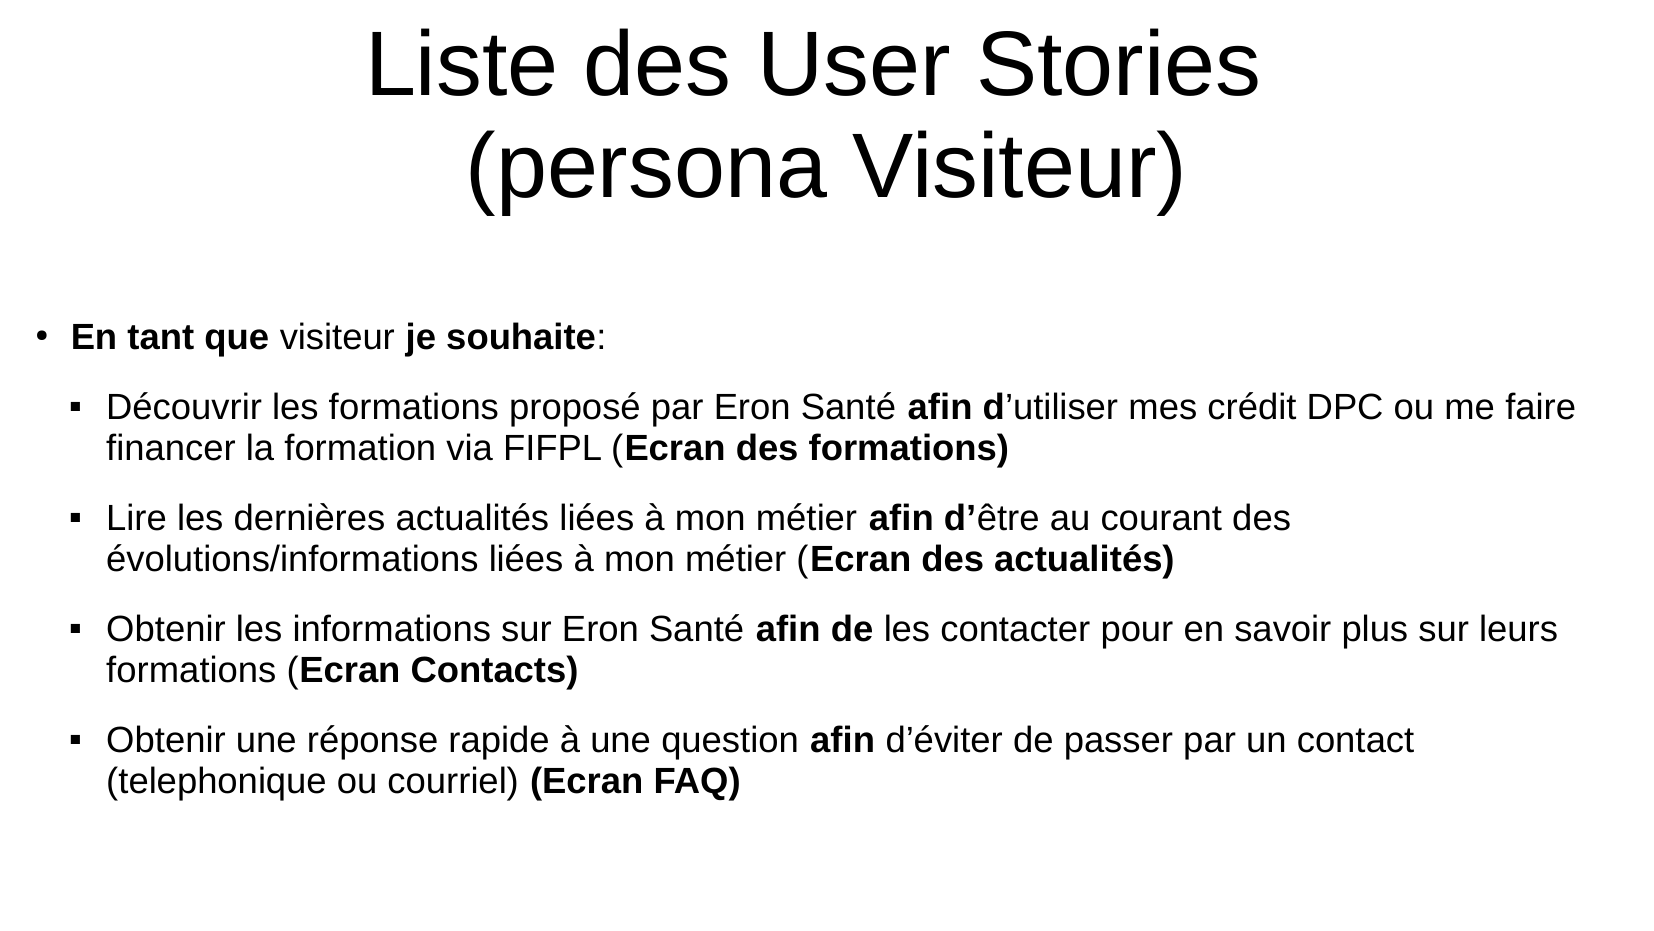

# Liste des User Stories (persona Visiteur)
En tant que visiteur je souhaite:
Découvrir les formations proposé par Eron Santé afin d’utiliser mes crédit DPC ou me faire financer la formation via FIFPL (Ecran des formations)
Lire les dernières actualités liées à mon métier afin d’être au courant des évolutions/informations liées à mon métier (Ecran des actualités)
Obtenir les informations sur Eron Santé afin de les contacter pour en savoir plus sur leurs formations (Ecran Contacts)
Obtenir une réponse rapide à une question afin d’éviter de passer par un contact (telephonique ou courriel) (Ecran FAQ)